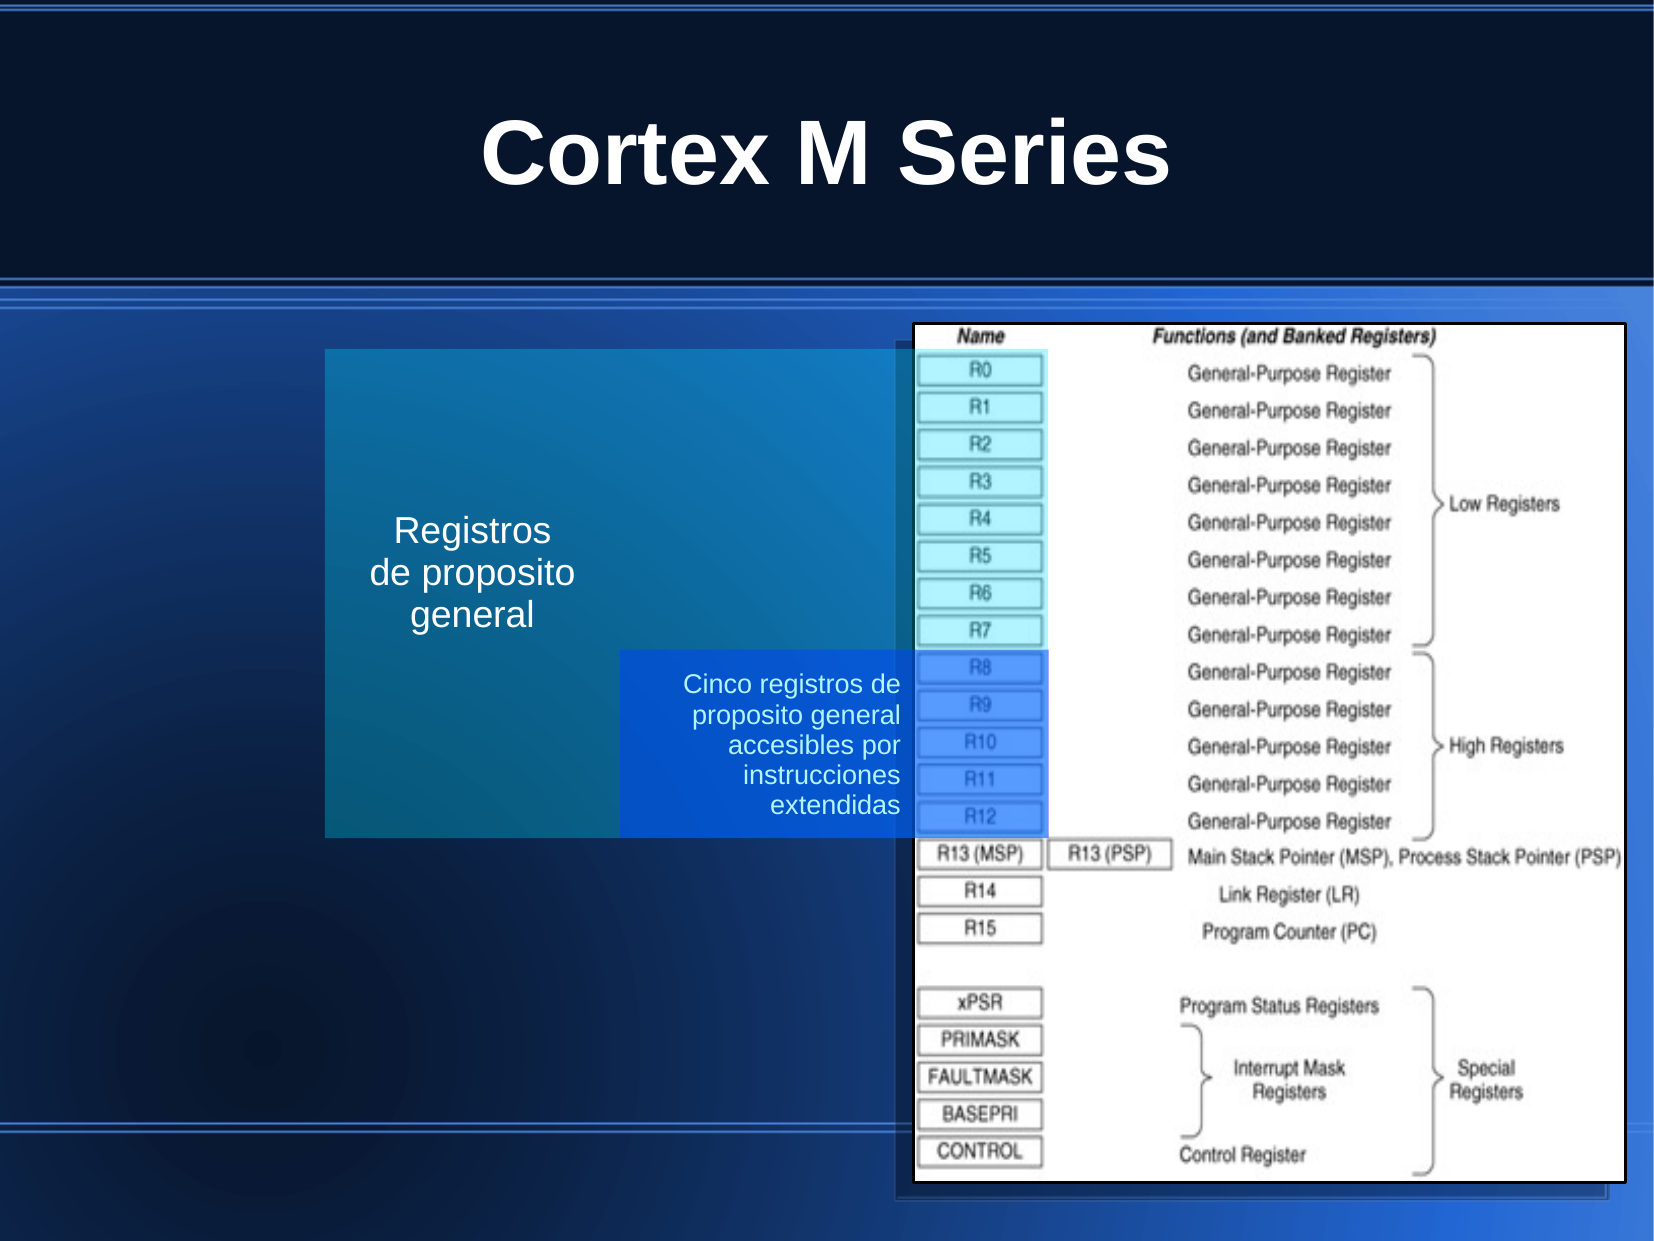

# Cortex M Series
Registros de proposito general
Cinco registros de proposito general accesibles por instrucciones extendidas